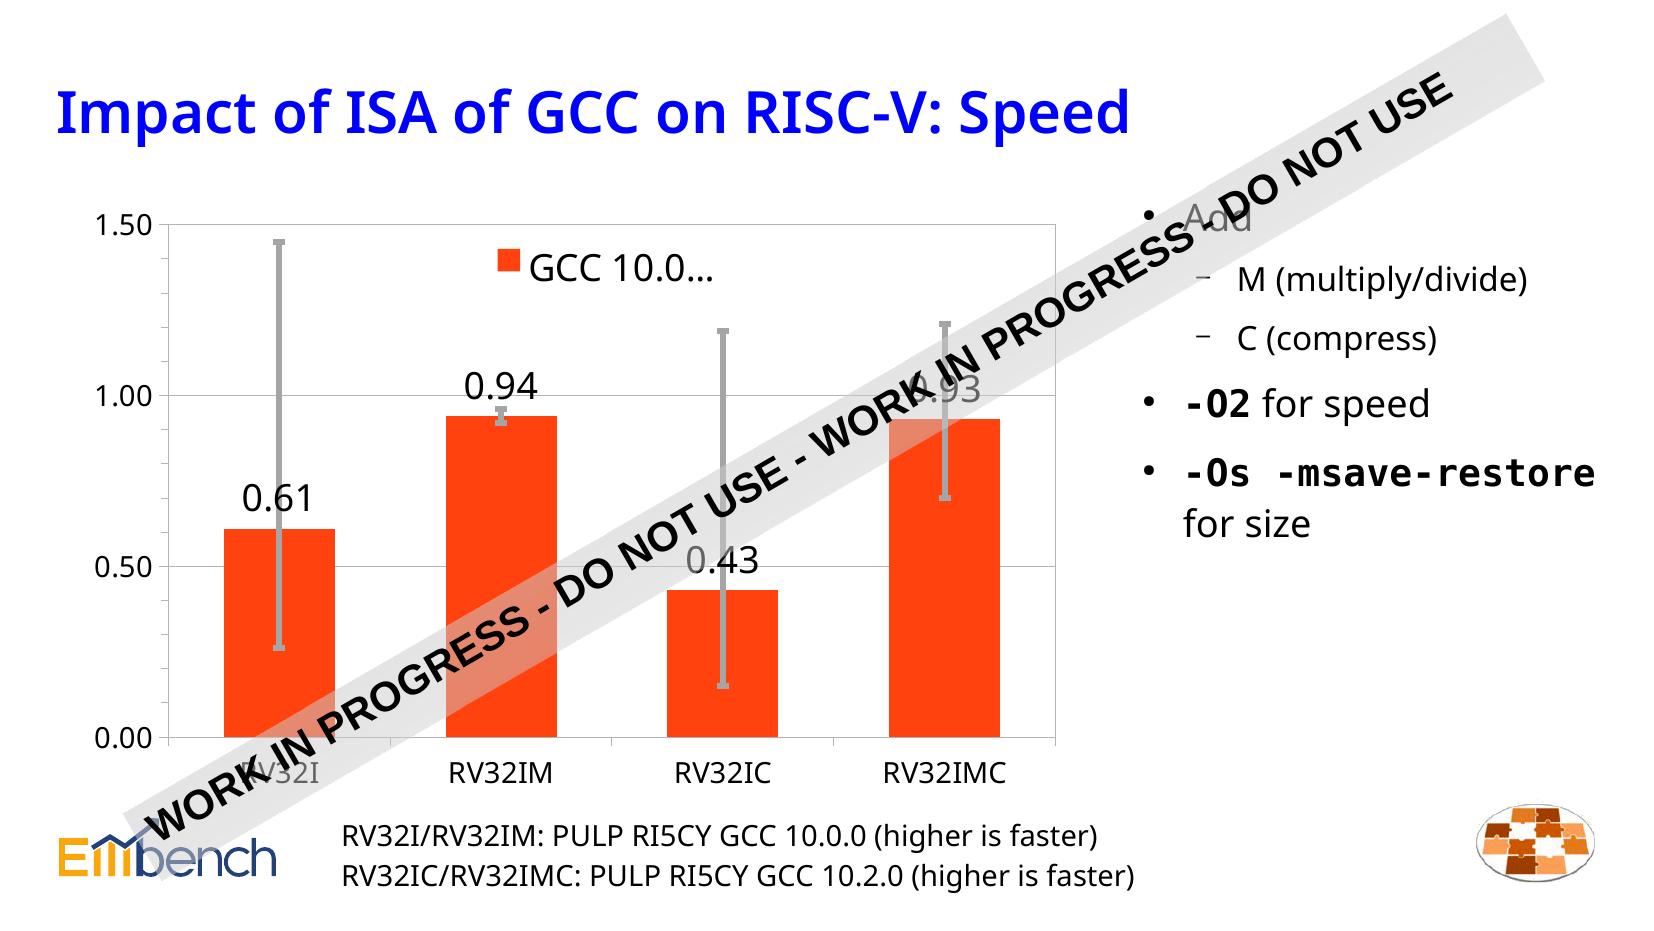

# Impact of ISA of GCC on RISC-V: Speed
### Chart
| Category | GCC 10.0.0 -Os |
|---|---|
| RV32I | 0.61 |
| RV32IM | 0.94 |
| RV32IC | 0.43 |
| RV32IMC | 0.93 |Add
M (multiply/divide)
C (compress)
-O2 for speed
-Os ‑msave‑restore for size
WORK IN PROGRESS - DO NOT USE - WORK IN PROGRESS - DO NOT USE
RV32I/RV32IM: PULP RI5CY GCC 10.0.0 (higher is faster)
RV32IC/RV32IMC: PULP RI5CY GCC 10.2.0 (higher is faster)